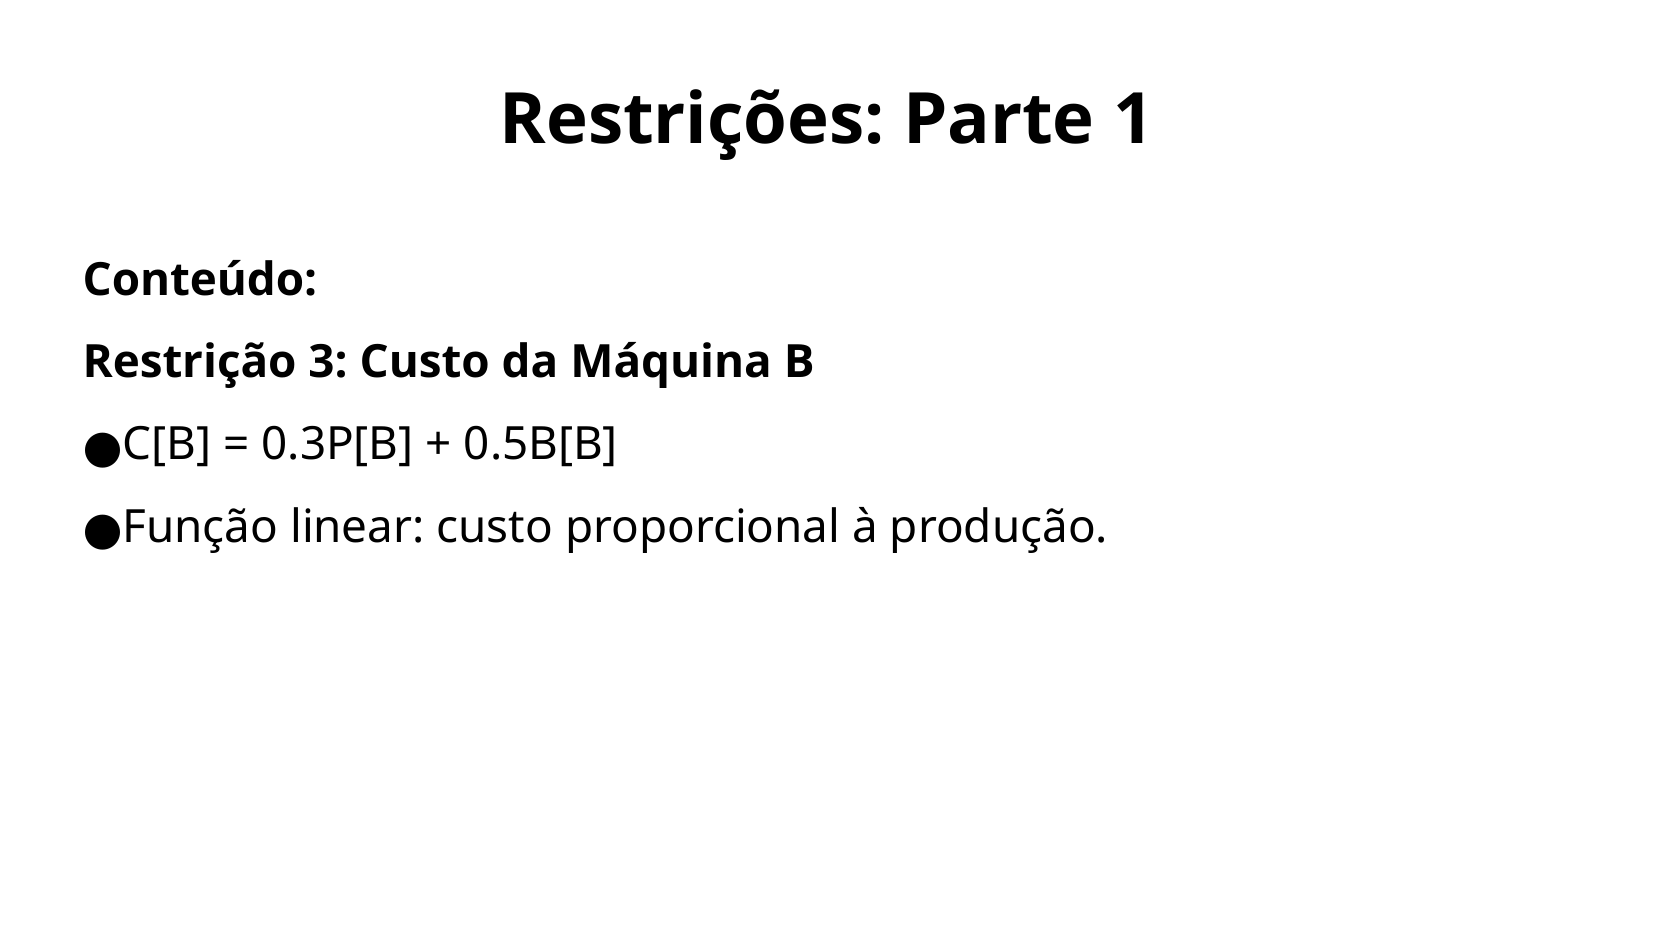

Restrições: Parte 1
Conteúdo:
Restrição 3: Custo da Máquina B
C[B] = 0.3P[B] + 0.5B[B]
Função linear: custo proporcional à produção.